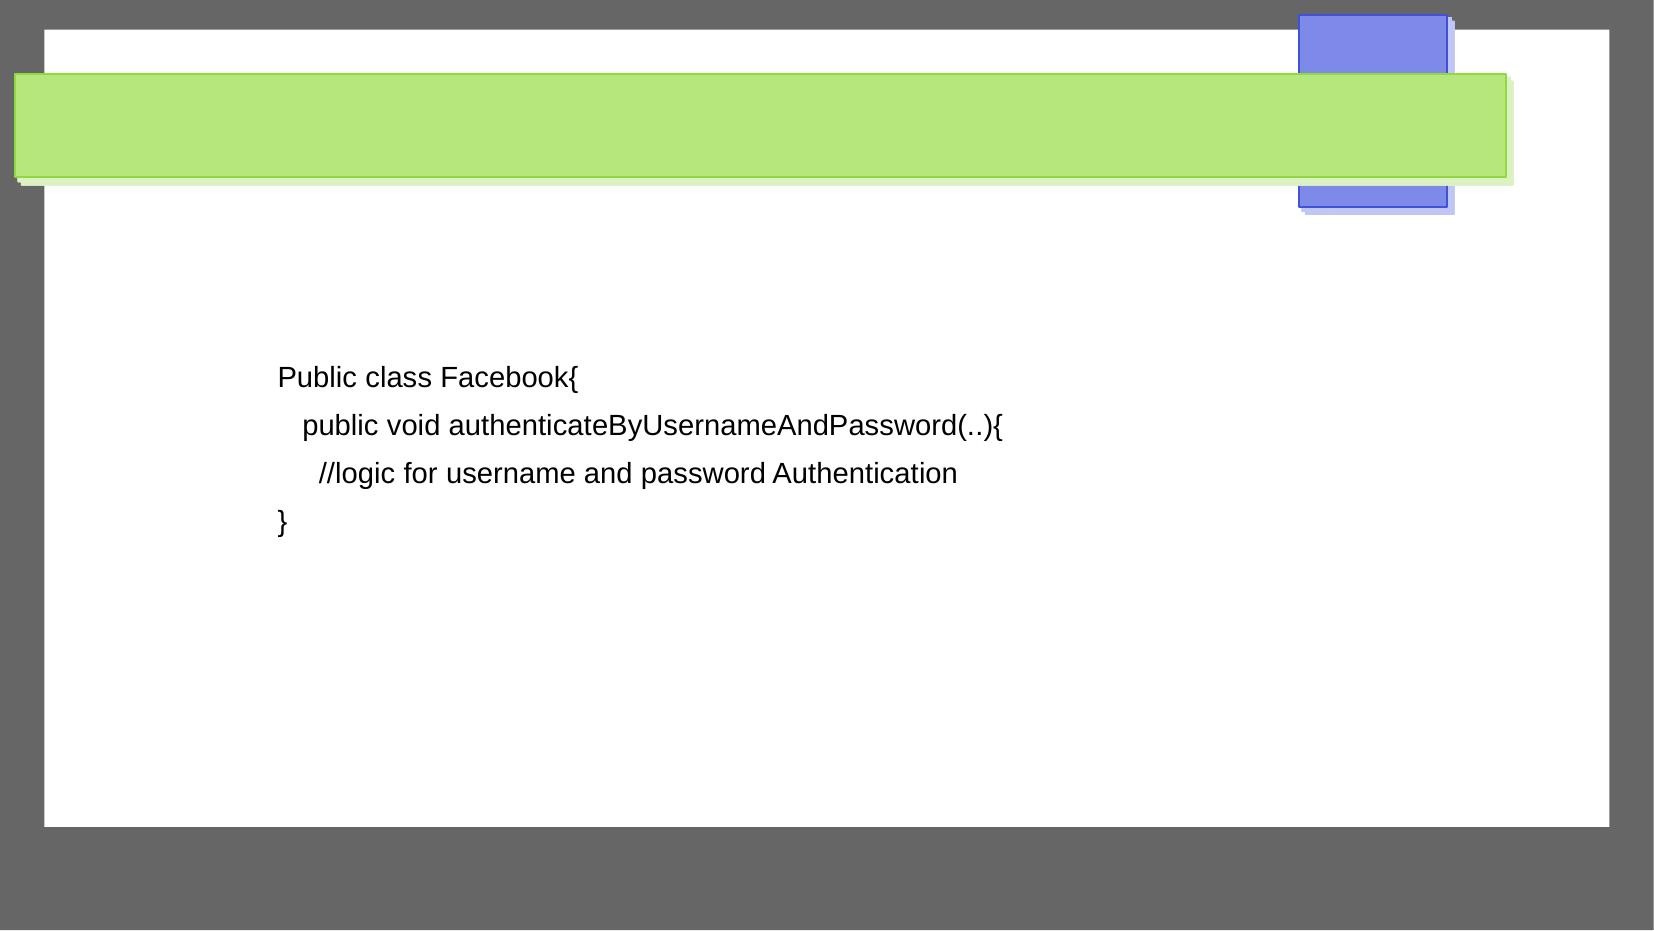

# Public class Facebook{
 public void authenticateByUsernameAndPassword(..){
 //logic for username and password Authentication
}